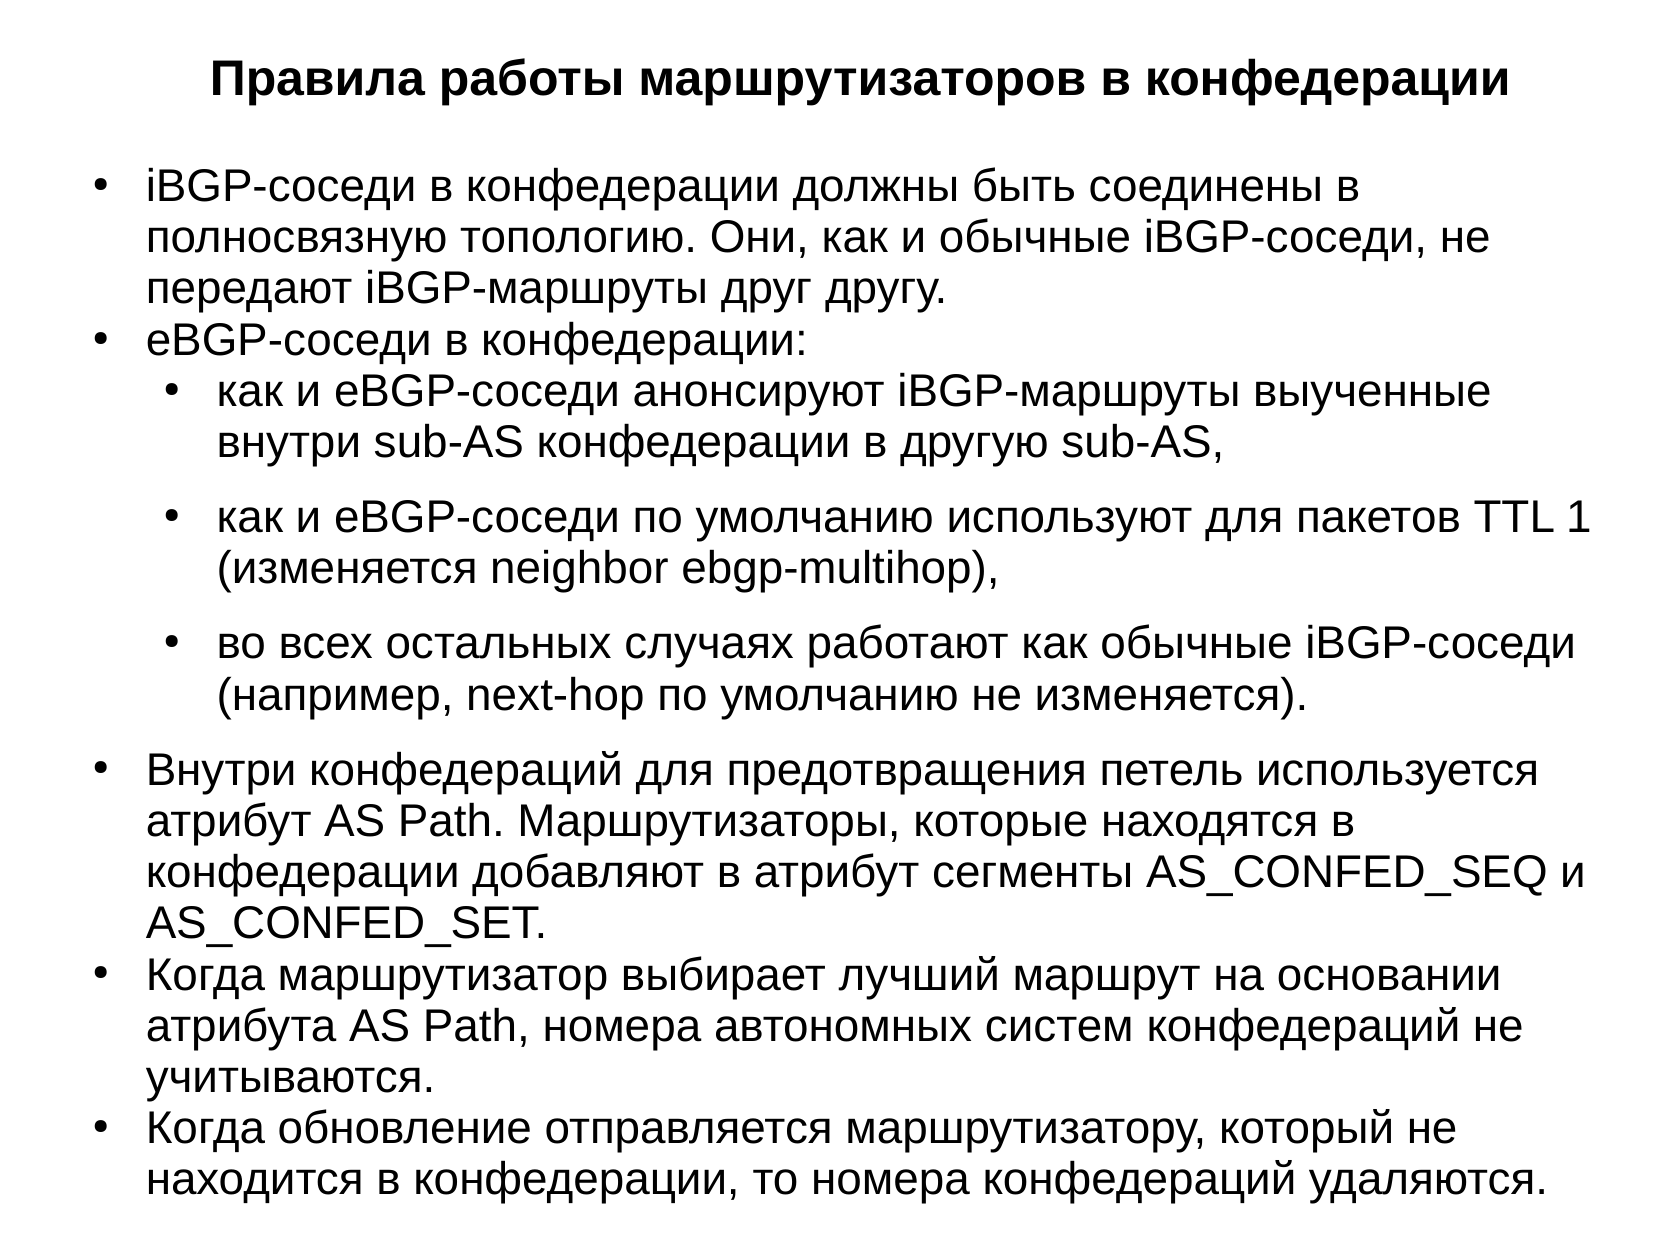

Правила работы маршрутизаторов в конфедерации
# iBGP-соседи в конфедерации должны быть соединены в полносвязную топологию. Они, как и обычные iBGP-соседи, не передают iBGP-маршруты друг другу.
eBGP-соседи в конфедерации:
как и eBGP-соседи анонсируют iBGP-маршруты выученные внутри sub-AS конфедерации в другую sub-AS,
как и eBGP-соседи по умолчанию используют для пакетов TTL 1 (изменяется neighbor ebgp-multihop),
во всех остальных случаях работают как обычные iBGP-соседи (например, next-hop по умолчанию не изменяется).
Внутри конфедераций для предотвращения петель используется атрибут AS Path. Маршрутизаторы, которые находятся в конфедерации добавляют в атрибут сегменты AS_CONFED_SEQ и AS_CONFED_SET.
Когда маршрутизатор выбирает лучший маршрут на основании атрибута AS Path, номера автономных систем конфедераций не учитываются.
Когда обновление отправляется маршрутизатору, который не находится в конфедерации, то номера конфедераций удаляются.